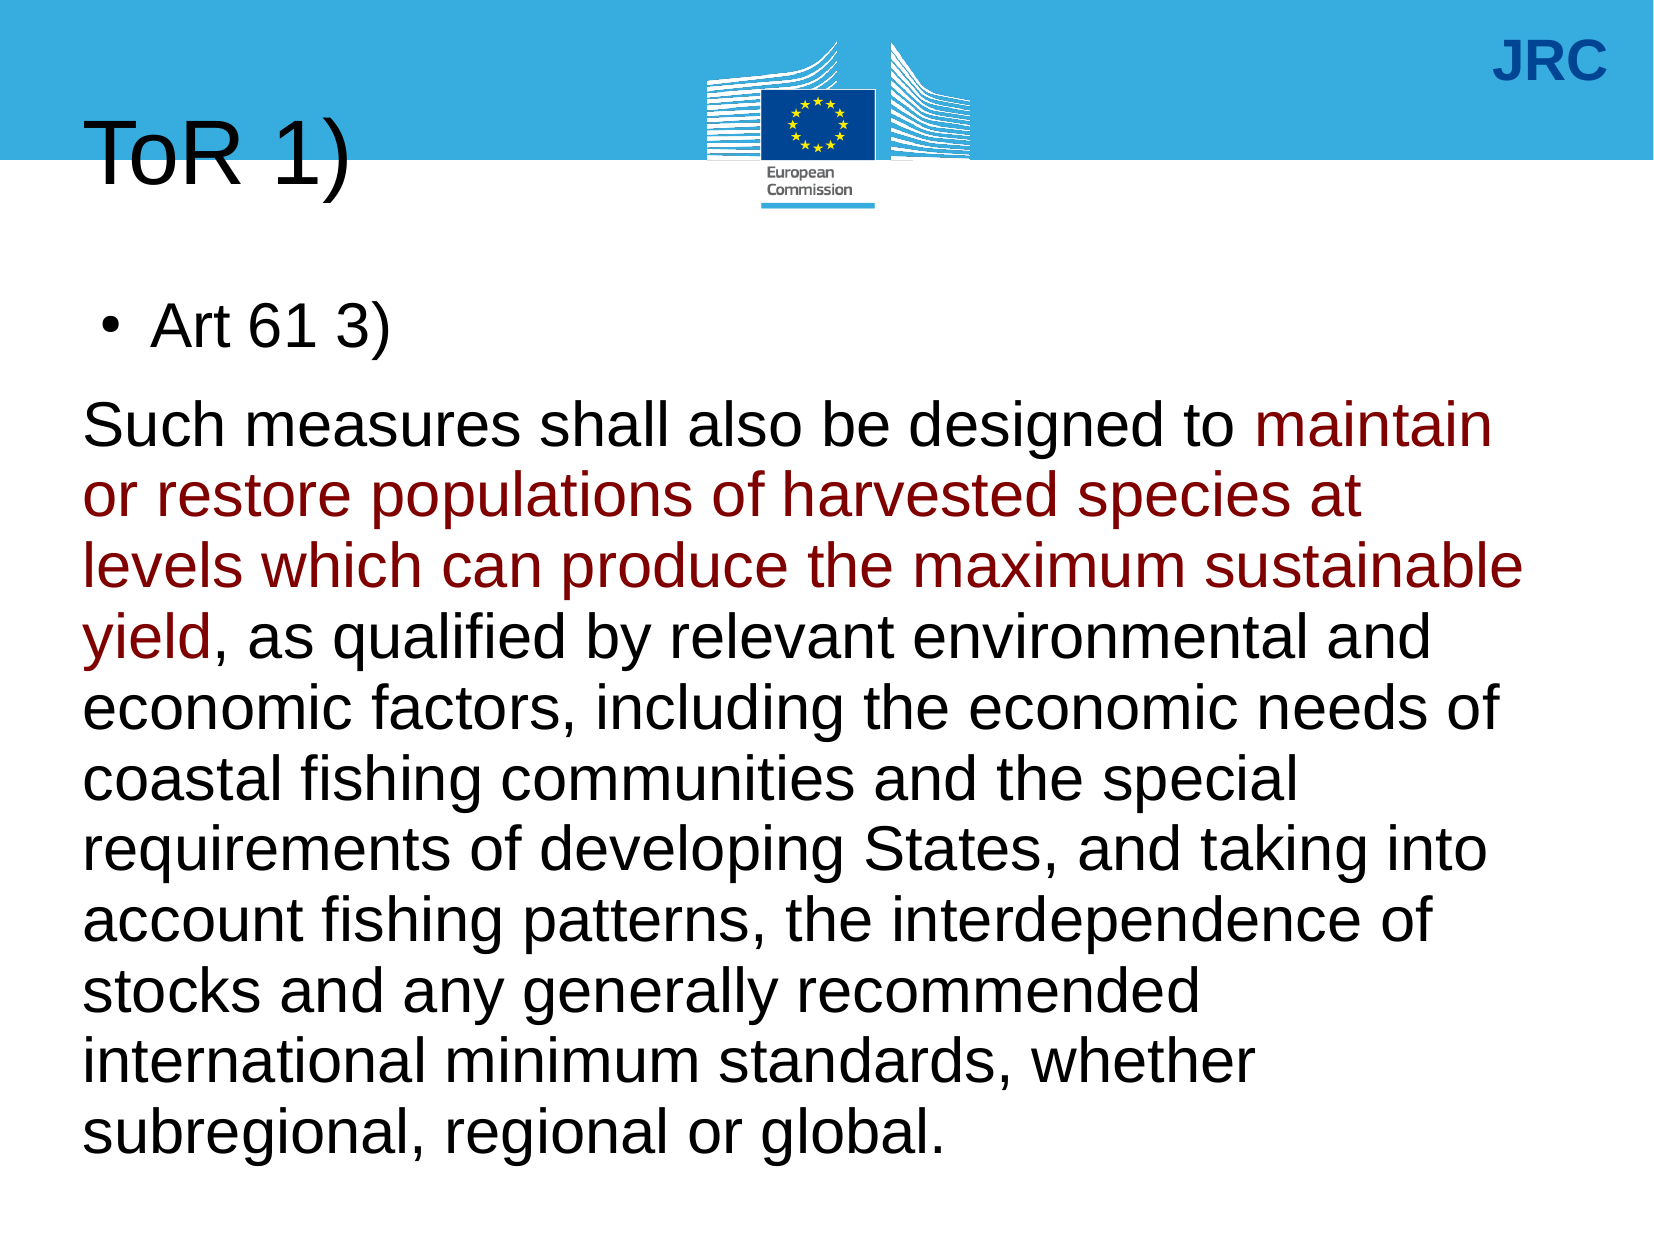

JRC
ToR 1)
# Art 61 3)
Such measures shall also be designed to maintain or restore populations of harvested species at levels which can produce the maximum sustainable yield, as qualified by relevant environmental and economic factors, including the economic needs of coastal fishing communities and the special requirements of developing States, and taking into account fishing patterns, the interdependence of stocks and any generally recommended international minimum standards, whether subregional, regional or global.